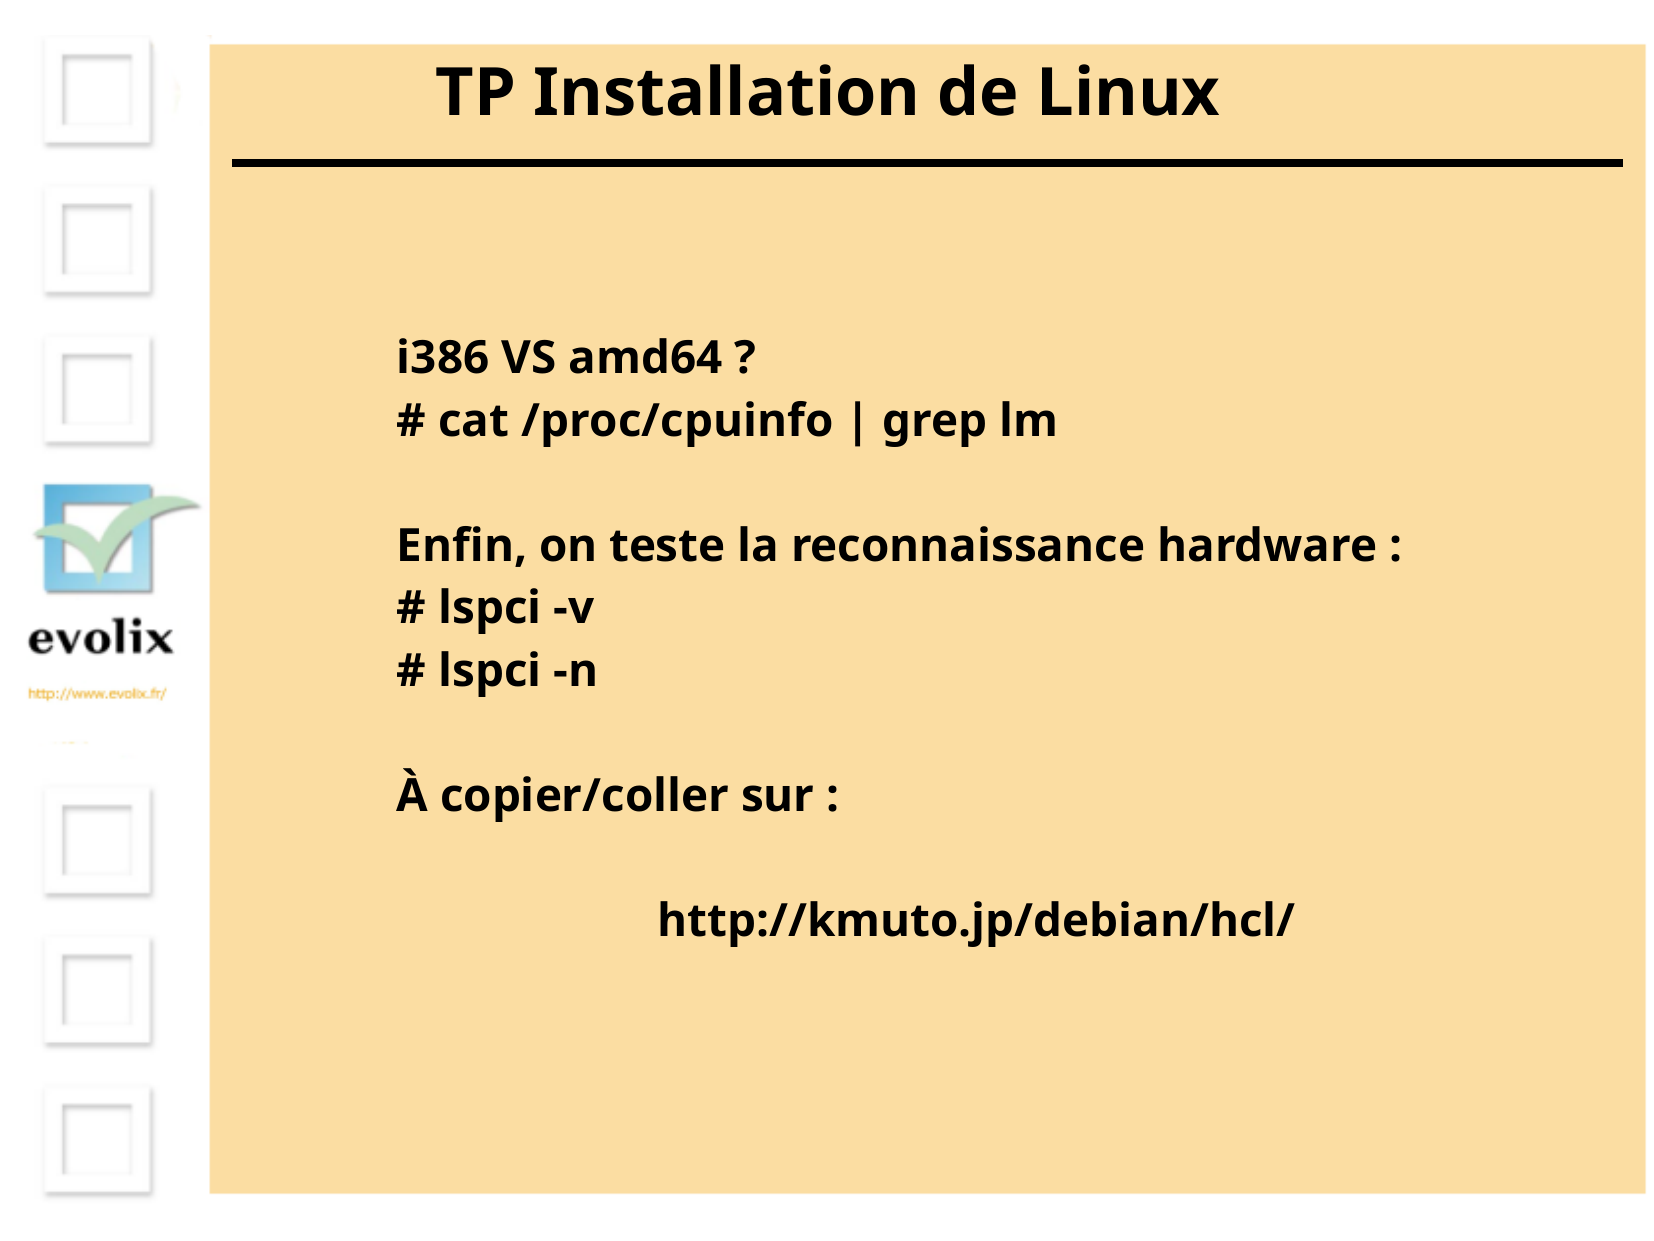

# TP Installation de Linux
i386 VS amd64 ?
# cat /pro	c/cpuinfo | grep lm
Enfin, on teste la reconnaissance hardware :
# lspci -v
# lspci -n
À copier/coller sur :
http://kmuto.jp/debian/hcl/